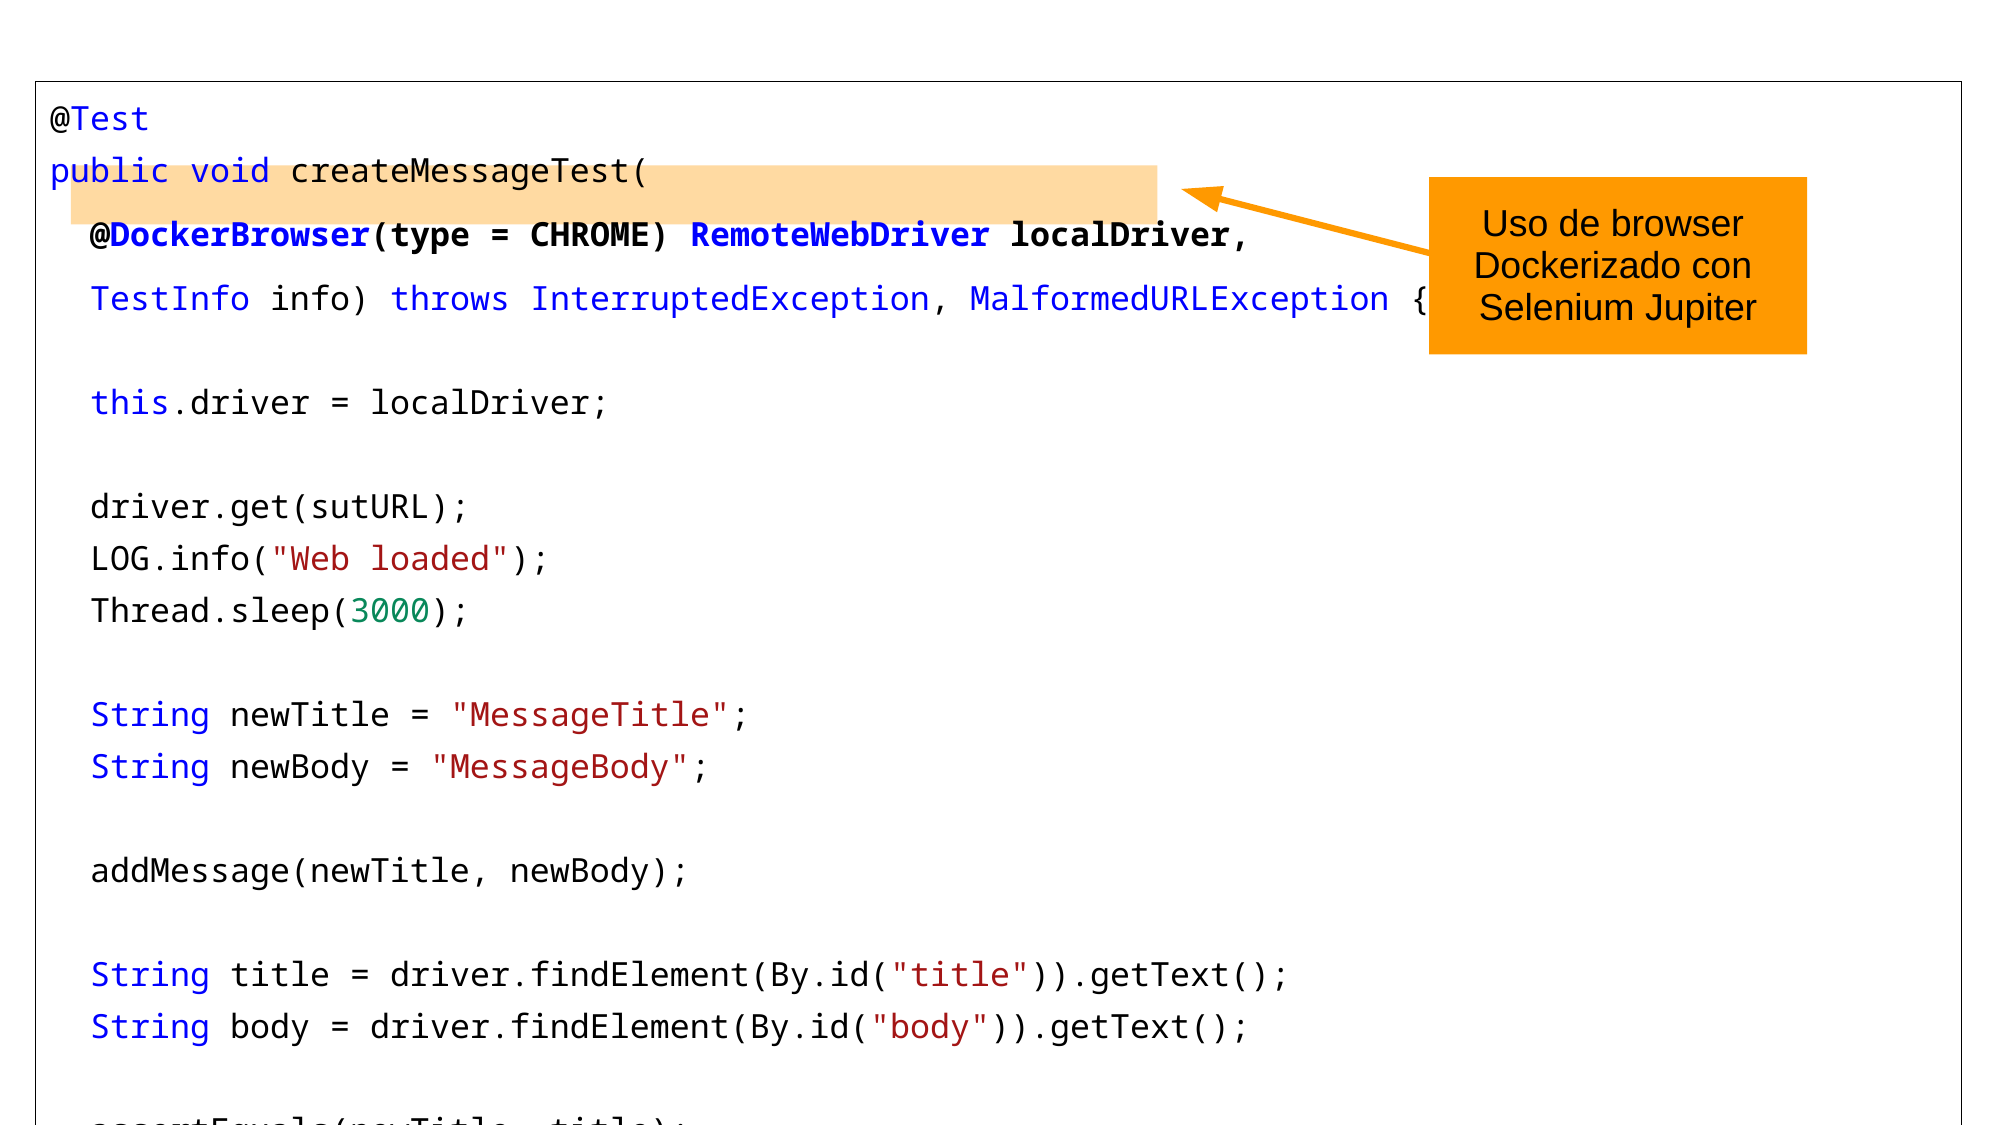

@Test
public void createMessageTest(
 @DockerBrowser(type = CHROME) RemoteWebDriver localDriver,
 TestInfo info) throws InterruptedException, MalformedURLException {
 this.driver = localDriver;
 driver.get(sutURL);
 LOG.info("Web loaded");
 Thread.sleep(3000);
 String newTitle = "MessageTitle";
 String newBody = "MessageBody";
 addMessage(newTitle, newBody);
 String title = driver.findElement(By.id("title")).getText();
 String body = driver.findElement(By.id("body")).getText();
 assertEquals(newTitle, title);
 assertEquals(newBody, body);
 LOG.info("Message verified");
 Thread.sleep(2000);
}
Uso de browser
Dockerizado con
Selenium Jupiter